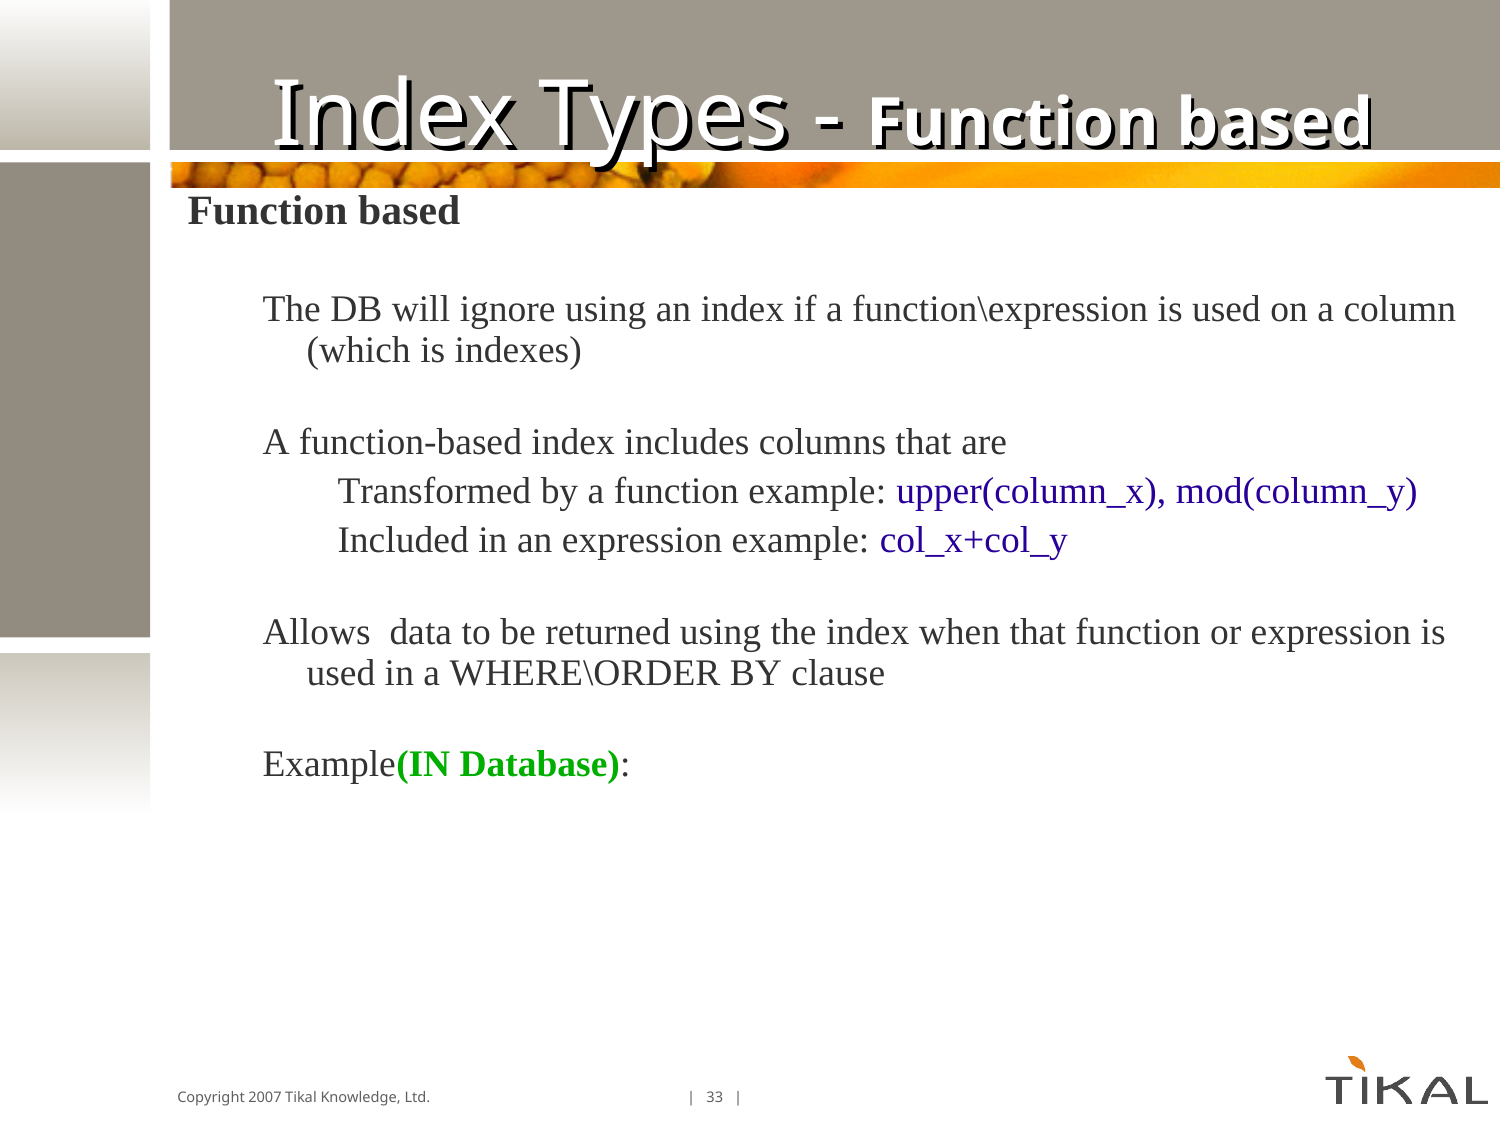

# Index Types - Function based
Function based
The DB will ignore using an index if a function\expression is used on a column (which is indexes)
A function-based index includes columns that are
Transformed by a function example: upper(column_x), mod(column_y)
Included in an expression example: col_x+col_y
Allows data to be returned using the index when that function or expression is used in a WHERE\ORDER BY clause
Example(IN Database):